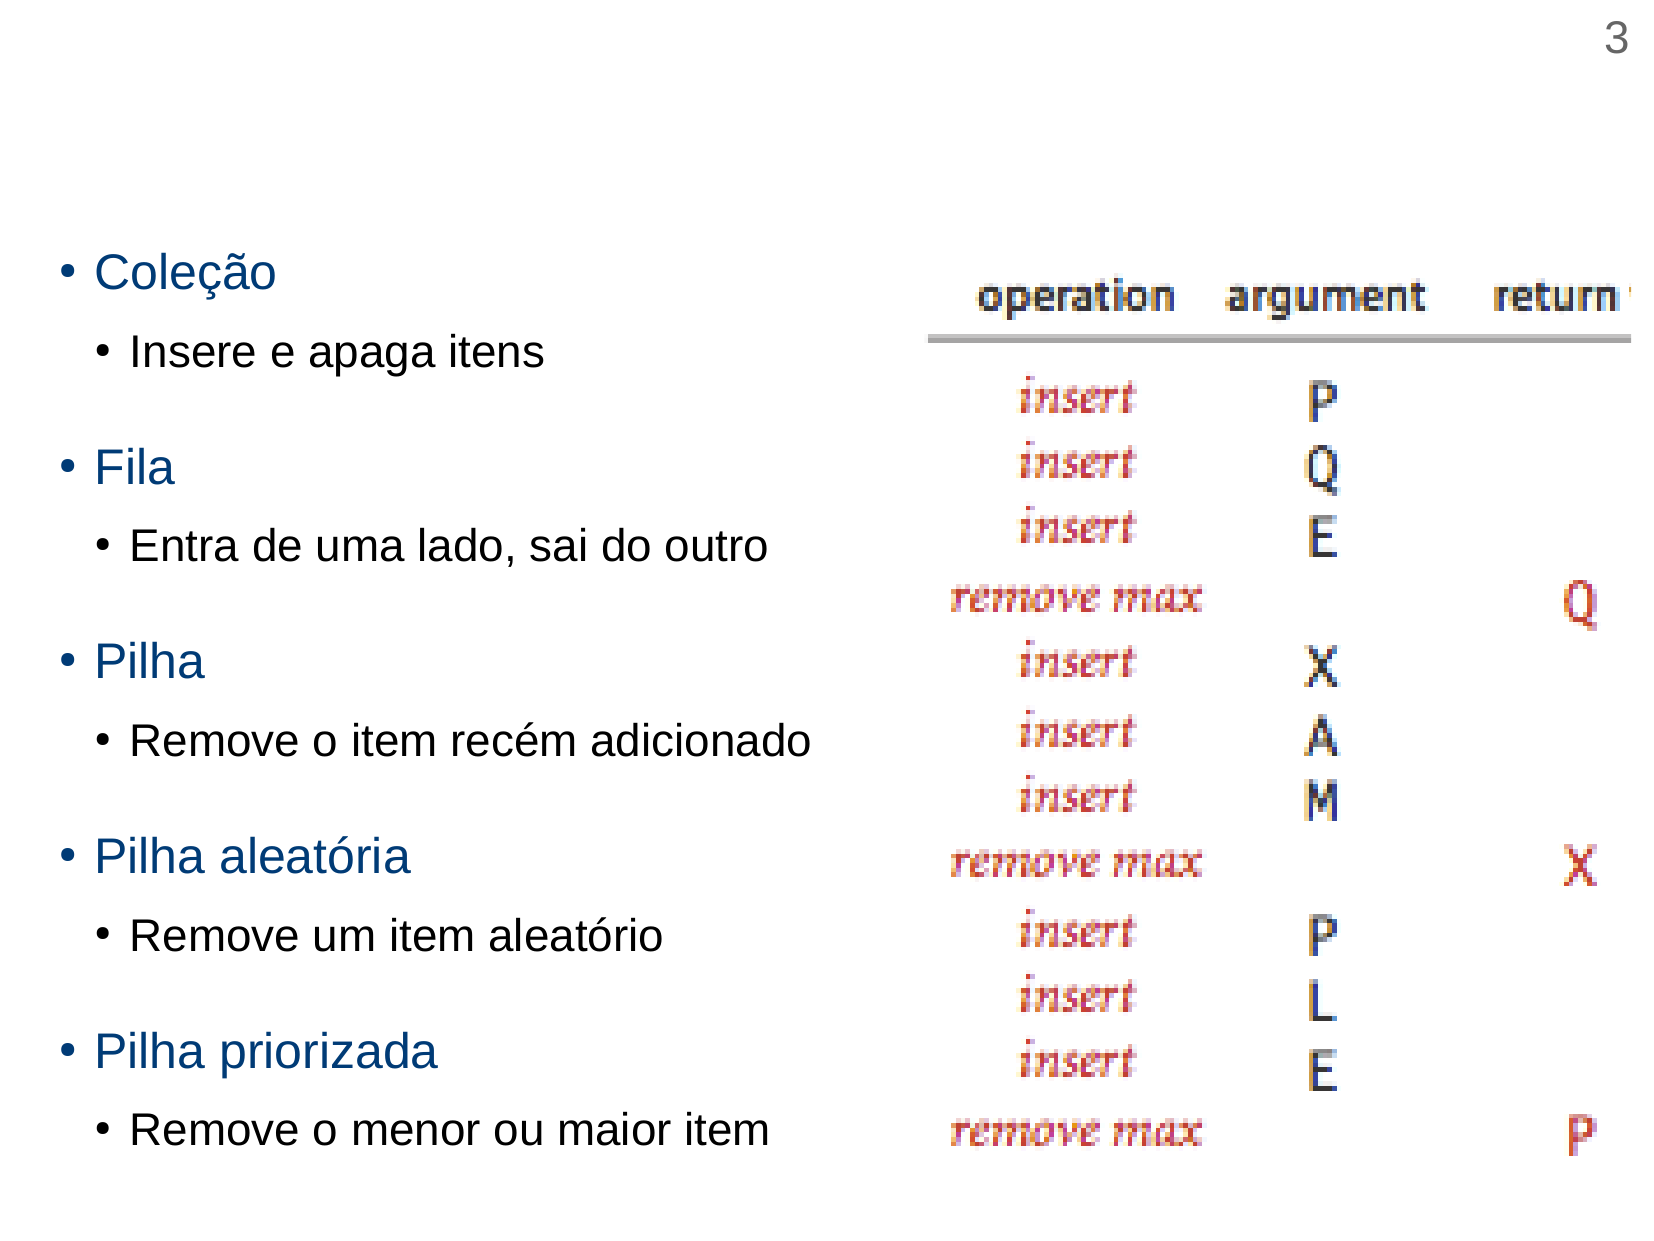

3
#
Coleção
Insere e apaga itens
Fila
Entra de uma lado, sai do outro
Pilha
Remove o item recém adicionado
Pilha aleatória
Remove um item aleatório
Pilha priorizada
Remove o menor ou maior item